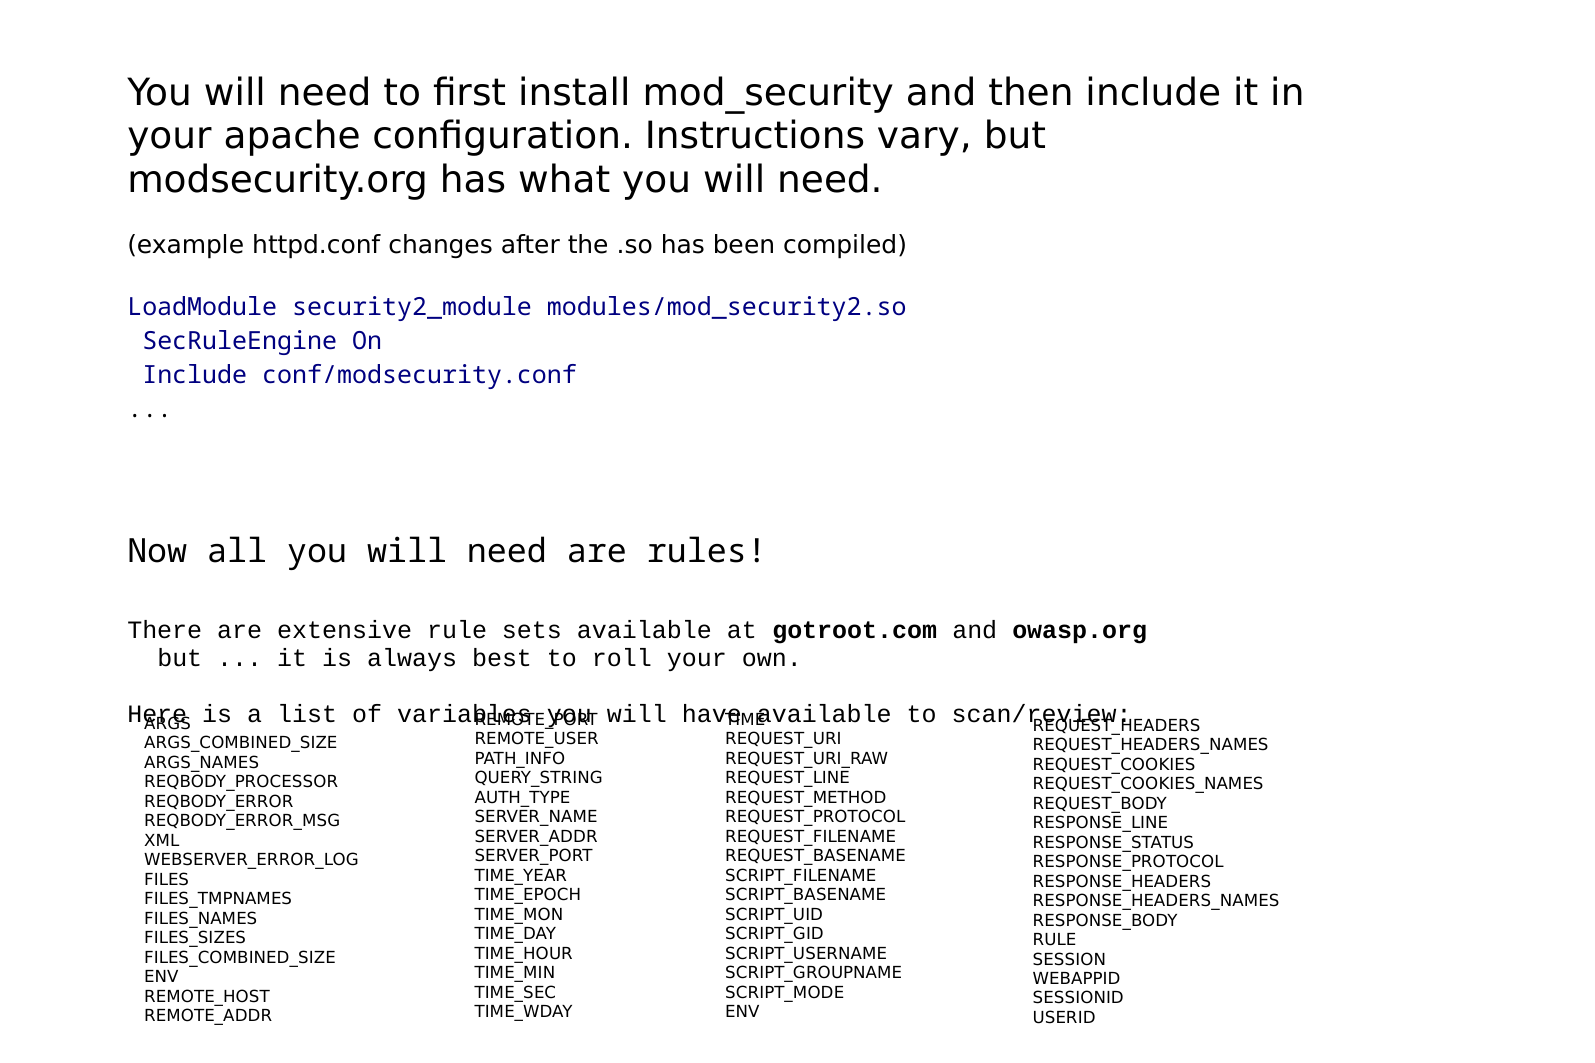

You will need to first install mod_security and then include it in your apache configuration. Instructions vary, but modsecurity.org has what you will need.
(example httpd.conf changes after the .so has been compiled)
LoadModule security2_module modules/mod_security2.so
 SecRuleEngine On
 Include conf/modsecurity.conf
...
Now all you will need are rules!
There are extensive rule sets available at gotroot.com and owasp.org
 but ... it is always best to roll your own.
Here is a list of variables you will have available to scan/review:
REMOTE_PORT
REMOTE_USER
PATH_INFO
QUERY_STRING
AUTH_TYPE
SERVER_NAME
SERVER_ADDR
SERVER_PORT
TIME_YEAR
TIME_EPOCH
TIME_MON
TIME_DAY
TIME_HOUR
TIME_MIN
TIME_SEC
TIME_WDAY
TIME
REQUEST_URI
REQUEST_URI_RAW
REQUEST_LINE
REQUEST_METHOD
REQUEST_PROTOCOL
REQUEST_FILENAME
REQUEST_BASENAME
SCRIPT_FILENAME
SCRIPT_BASENAME
SCRIPT_UID
SCRIPT_GID
SCRIPT_USERNAME
SCRIPT_GROUPNAME
SCRIPT_MODE
ENV
ARGS
ARGS_COMBINED_SIZE
ARGS_NAMES
REQBODY_PROCESSOR
REQBODY_ERROR
REQBODY_ERROR_MSG
XML
WEBSERVER_ERROR_LOG
FILES
FILES_TMPNAMES
FILES_NAMES
FILES_SIZES
FILES_COMBINED_SIZE
ENV
REMOTE_HOST
REMOTE_ADDR
REQUEST_HEADERS
REQUEST_HEADERS_NAMES
REQUEST_COOKIES
REQUEST_COOKIES_NAMES
REQUEST_BODY
RESPONSE_LINE
RESPONSE_STATUS
RESPONSE_PROTOCOL
RESPONSE_HEADERS
RESPONSE_HEADERS_NAMES
RESPONSE_BODY
RULE
SESSION
WEBAPPID
SESSIONID
USERID